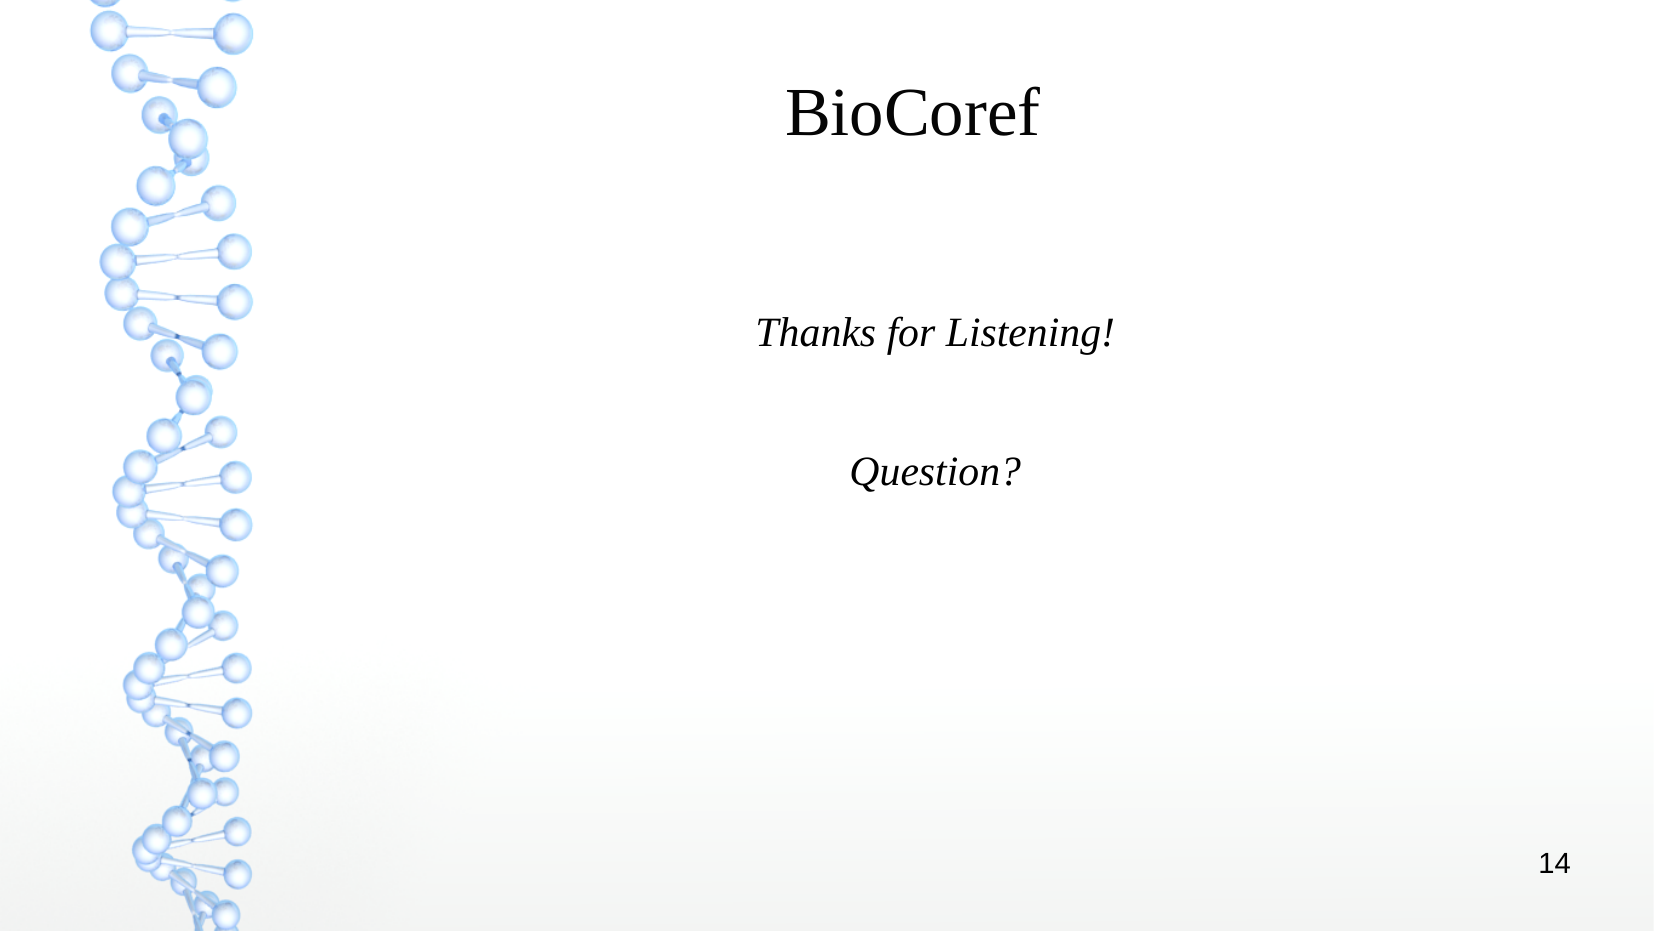

Thanks for Listening!
Question?
# BioCoref
14